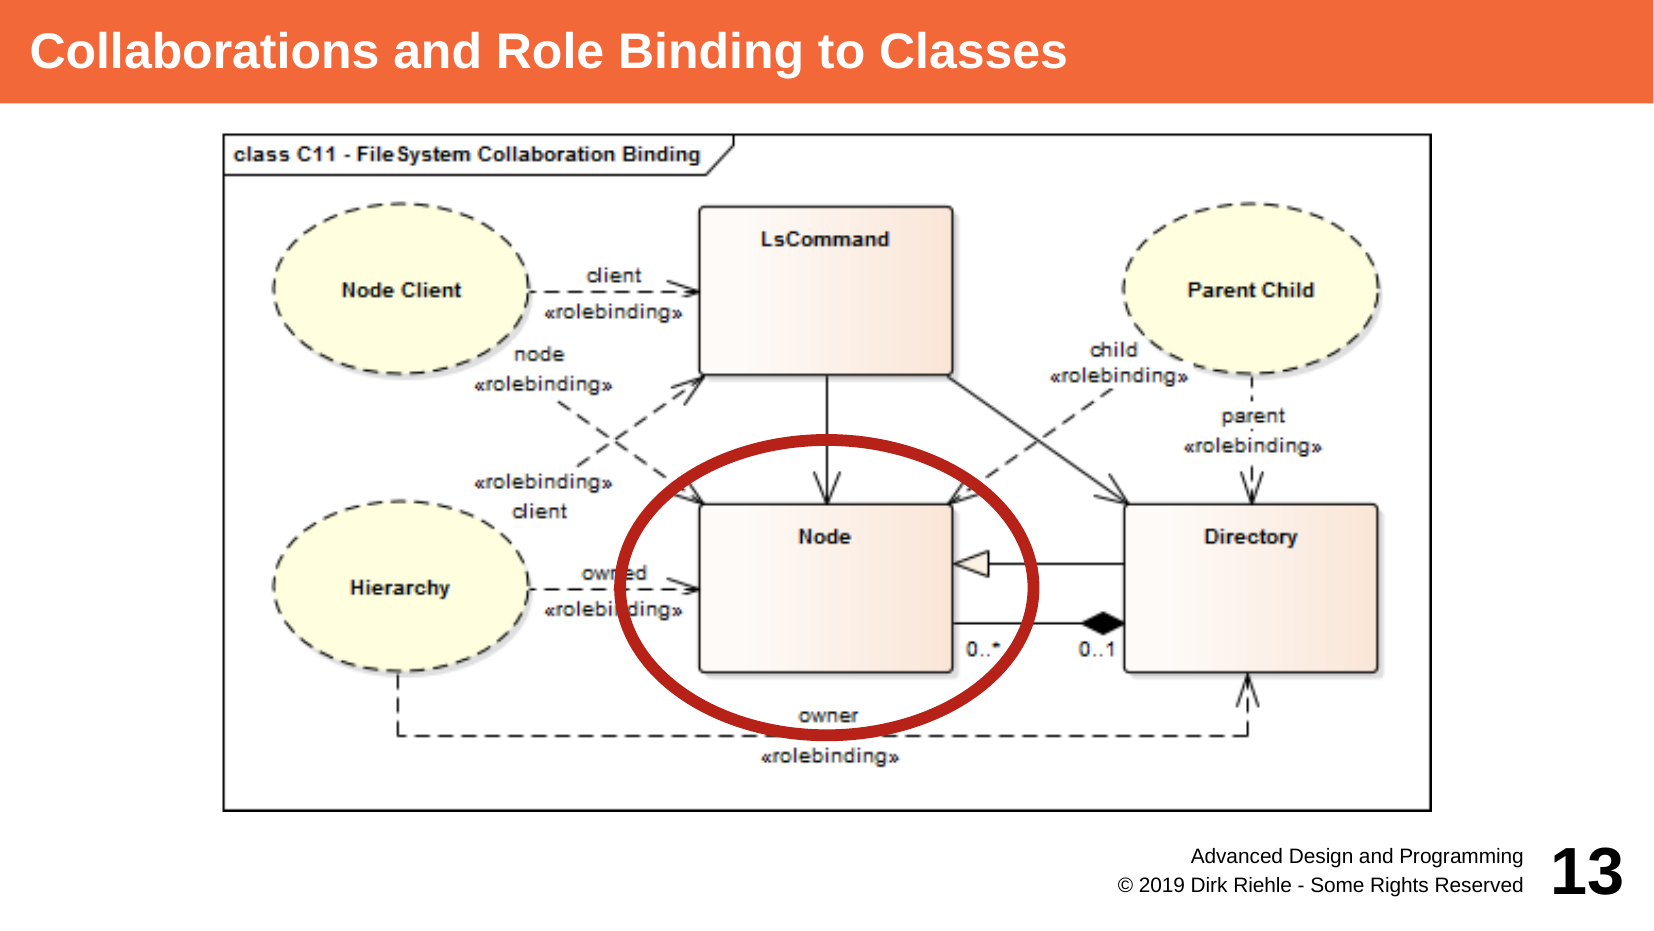

# Collaborations and Role Binding to Classes
Advanced Design and Programming
13
© 2019 Dirk Riehle - Some Rights Reserved